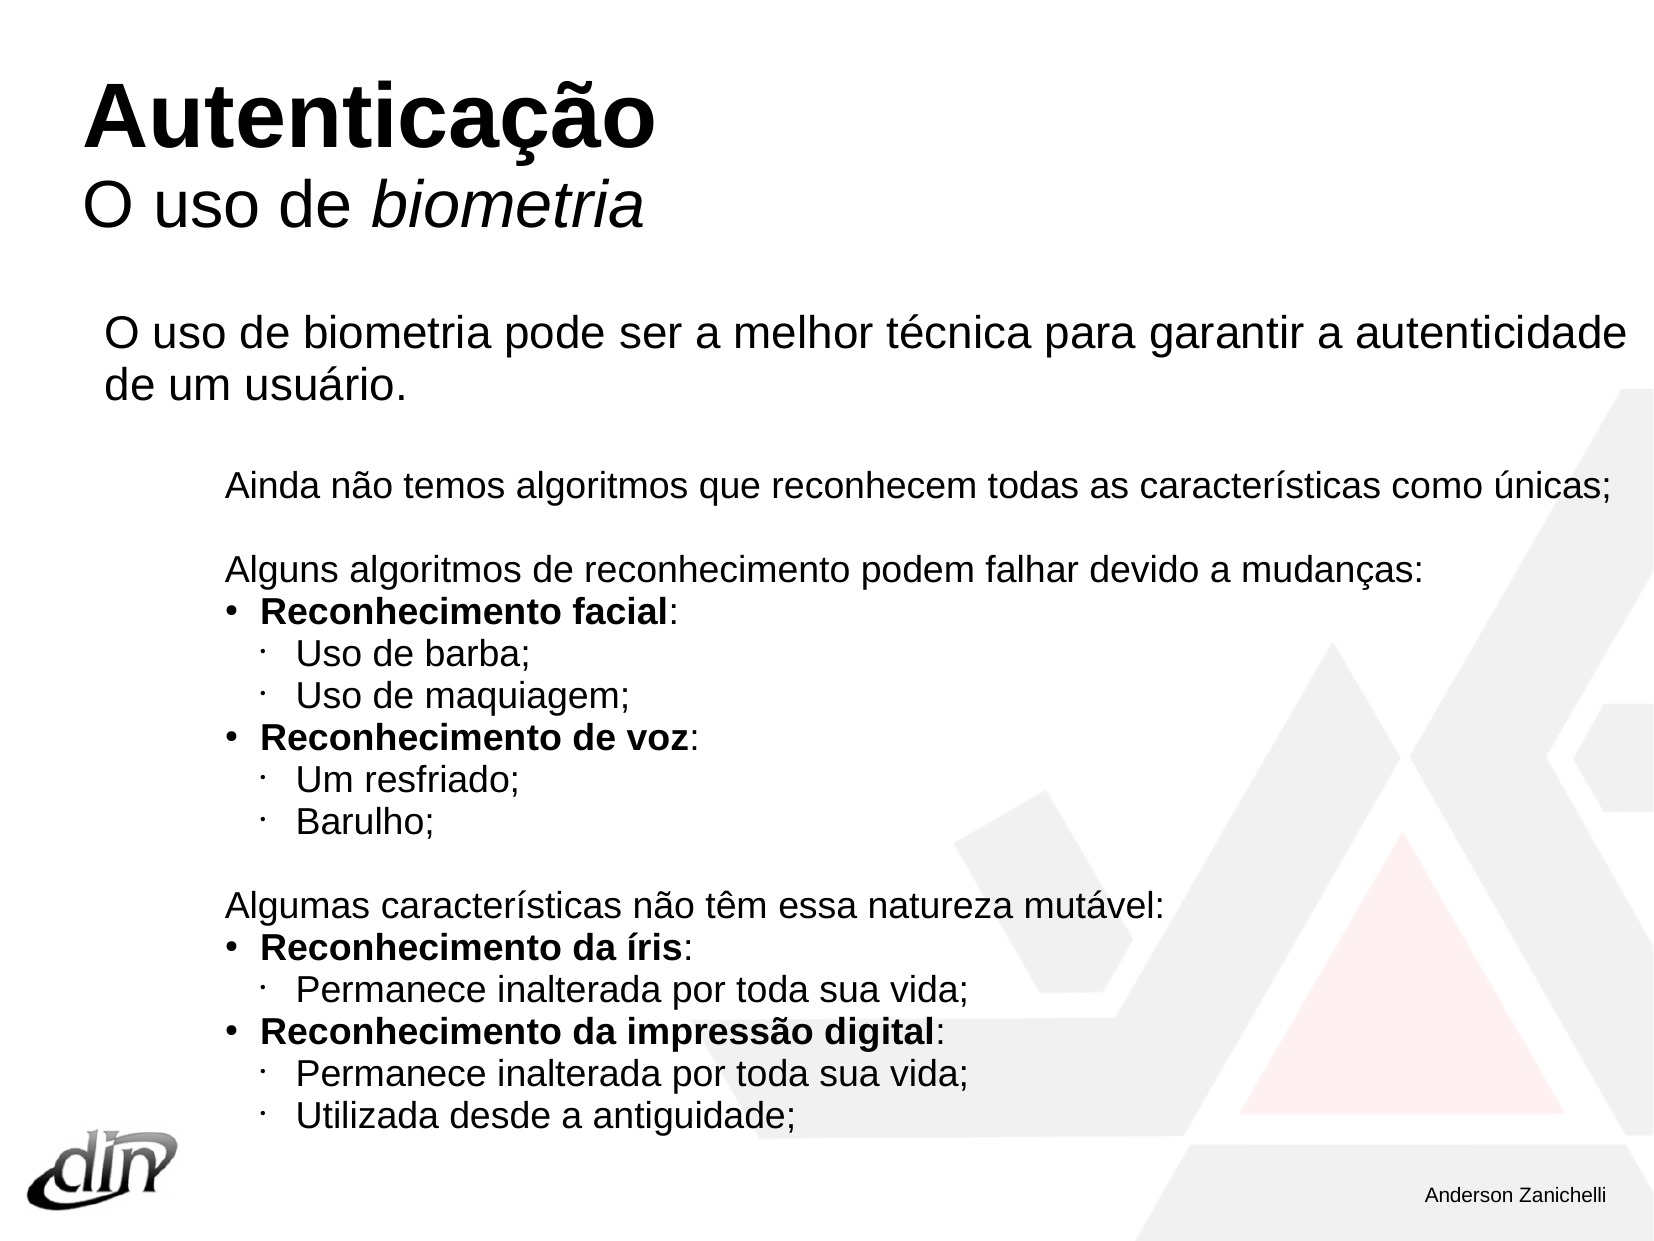

# Autenticação O uso de biometria
O uso de biometria pode ser a melhor técnica para garantir a autenticidade
de um usuário.
Ainda não temos algoritmos que reconhecem todas as características como únicas;
Alguns algoritmos de reconhecimento podem falhar devido a mudanças:
Reconhecimento facial:
Uso de barba;
Uso de maquiagem;
Reconhecimento de voz:
Um resfriado;
Barulho;
Algumas características não têm essa natureza mutável:
Reconhecimento da íris:
Permanece inalterada por toda sua vida;
Reconhecimento da impressão digital:
Permanece inalterada por toda sua vida;
Utilizada desde a antiguidade;
Anderson Zanichelli